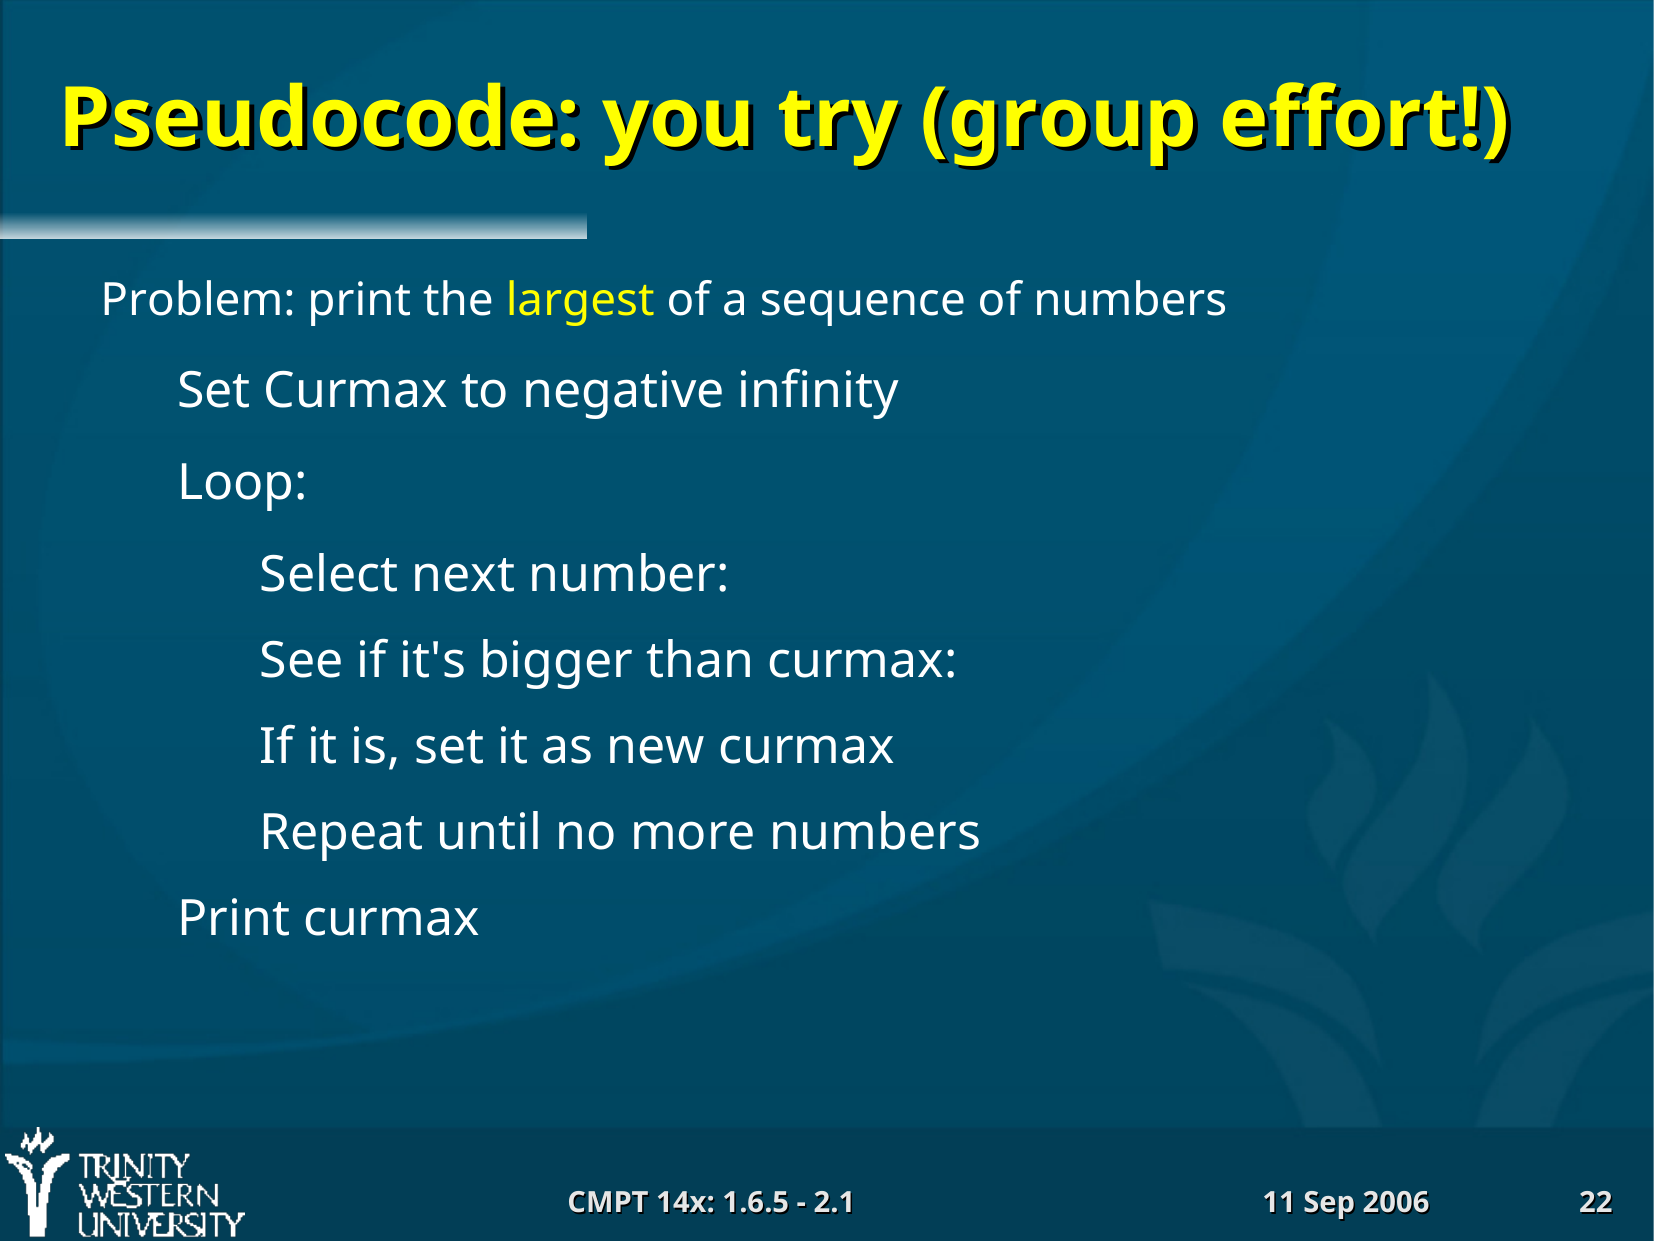

# Pseudocode: you try (group effort!)
Problem: print the largest of a sequence of numbers
Set Curmax to negative infinity
Loop:
Select next number:
See if it's bigger than curmax:
If it is, set it as new curmax
Repeat until no more numbers
Print curmax
CMPT 14x: 1.6.5 - 2.1
11 Sep 2006
22